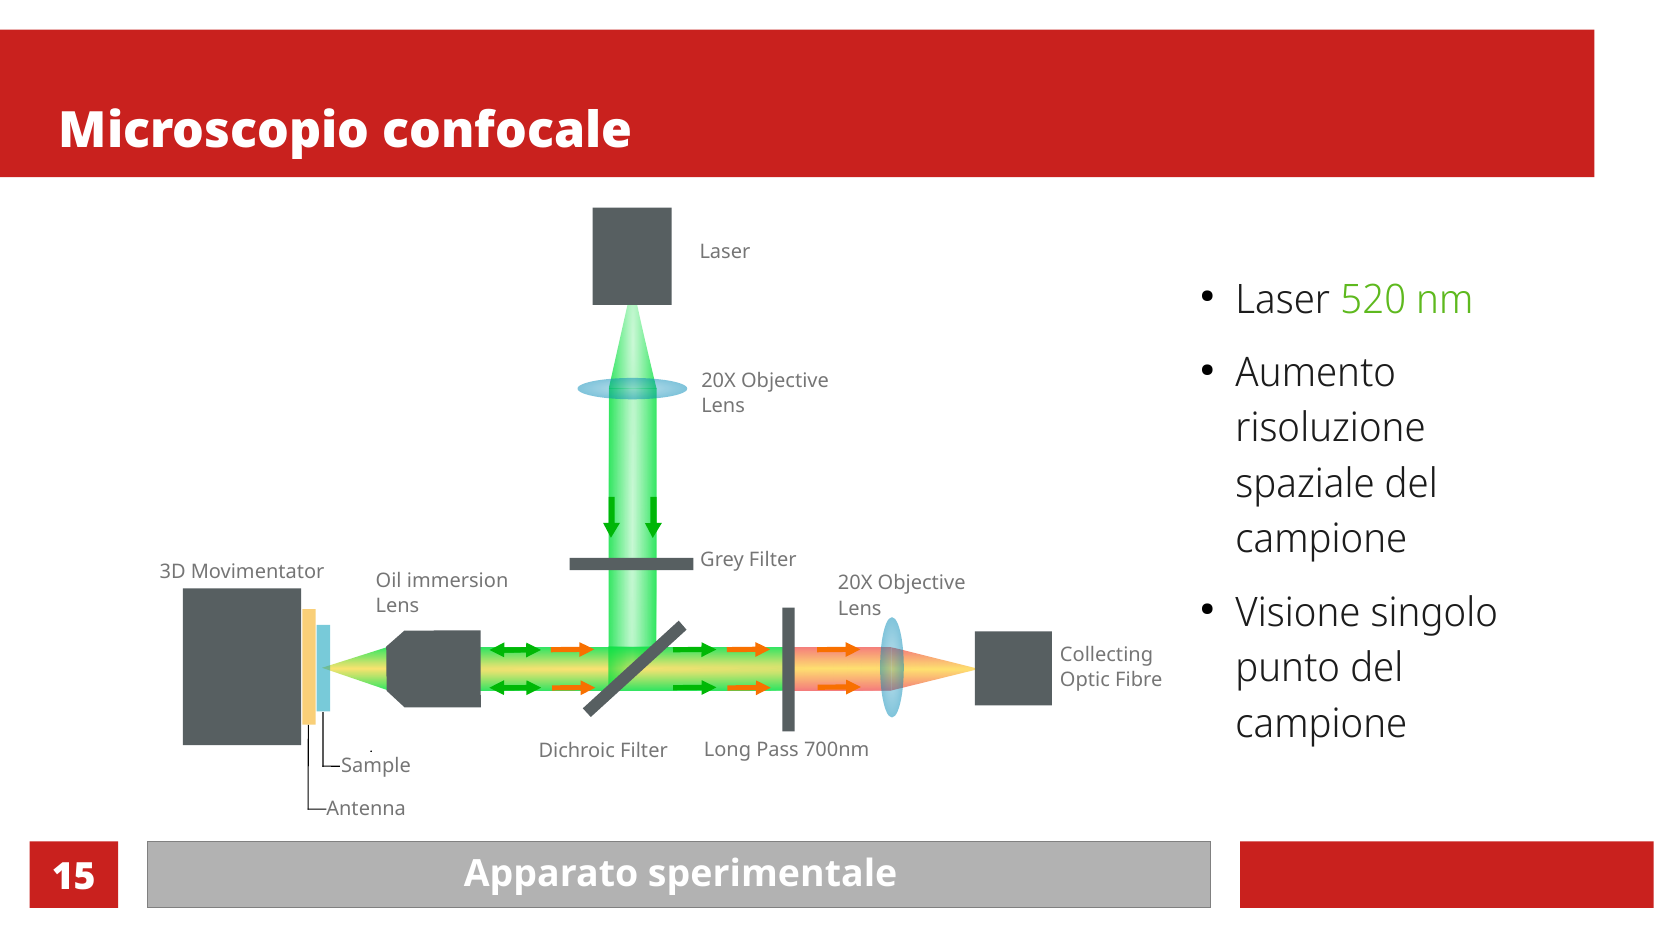

# Microscopio confocale
Laser 520 nm
Aumento risoluzione spaziale del campione
Visione singolo punto del campione
Apparato sperimentale
15